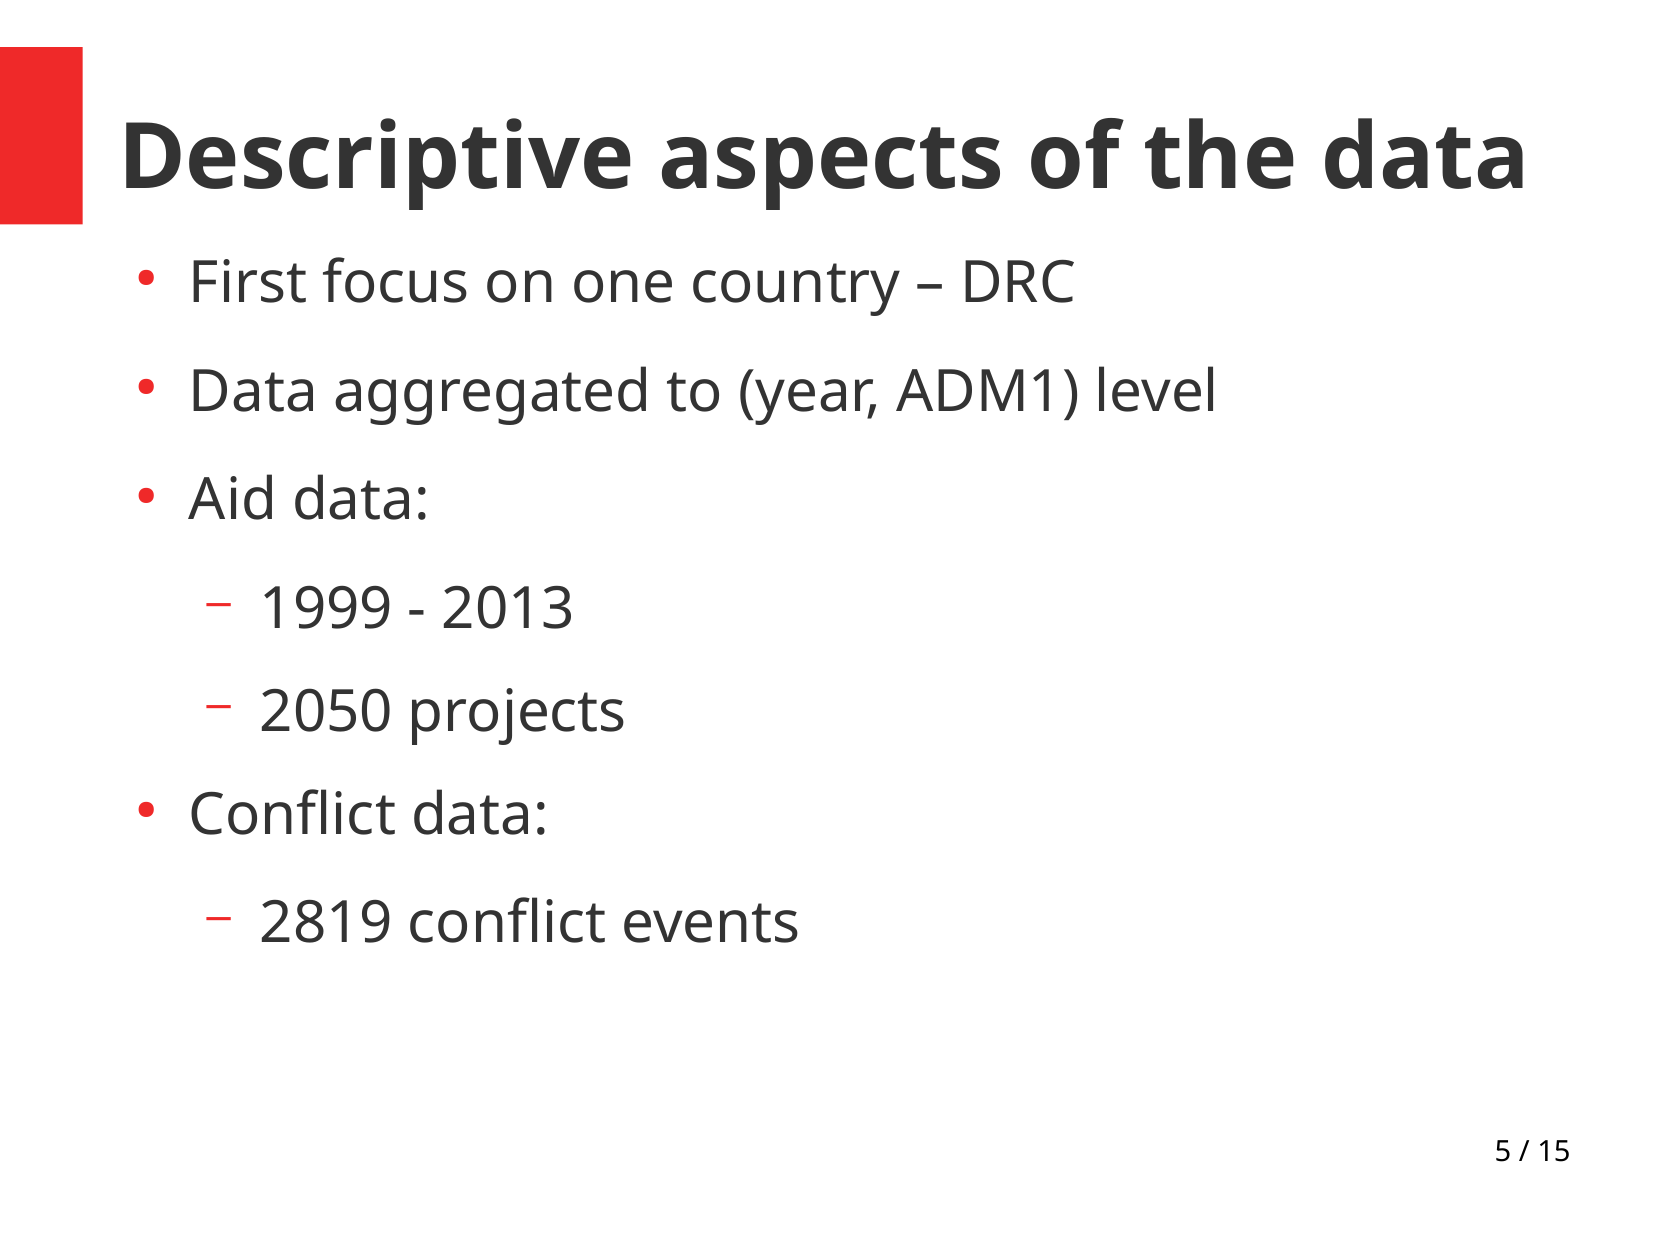

# Descriptive aspects of the data
First focus on one country – DRC
Data aggregated to (year, ADM1) level
Aid data:
1999 - 2013
2050 projects
Conflict data:
2819 conflict events
5